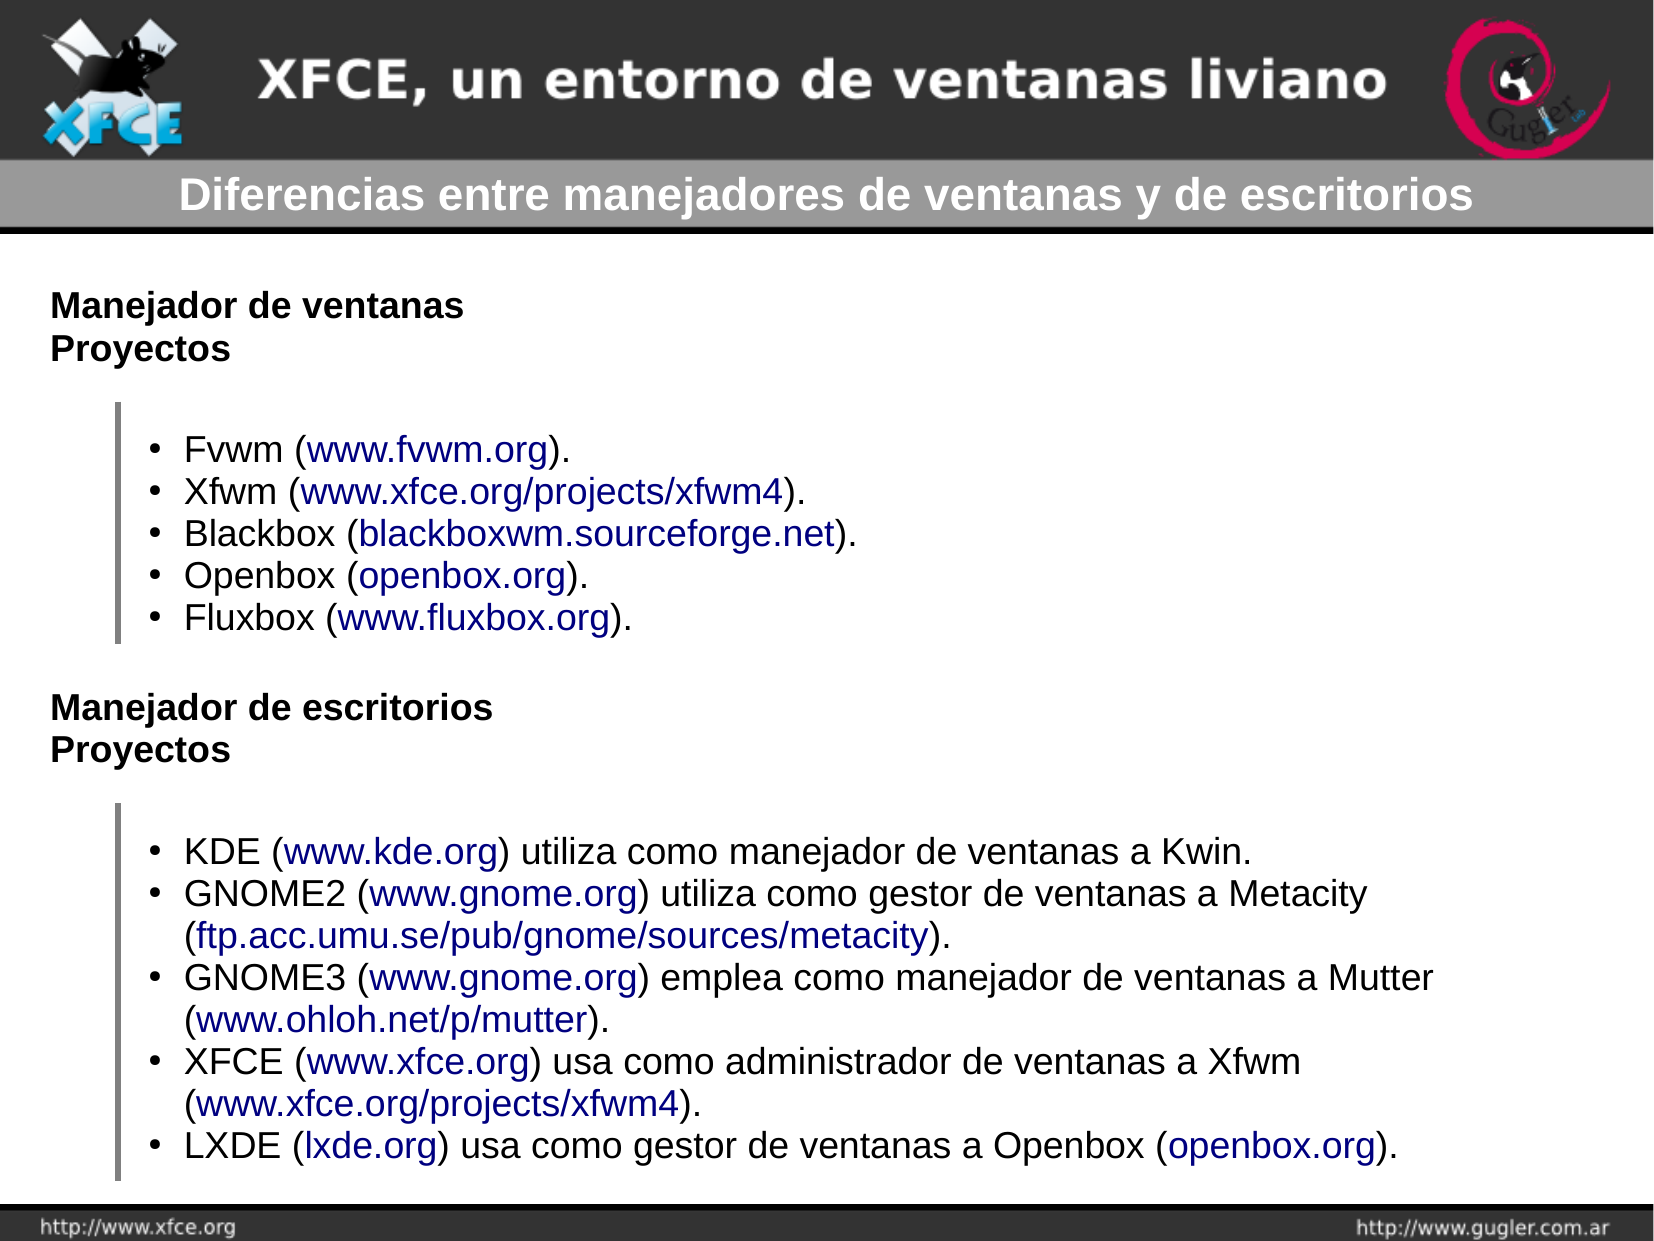

Diferencias entre manejadores de ventanas y de escritorios
Manejador de ventanas
Proyectos
Fvwm (www.fvwm.org).
Xfwm (www.xfce.org/projects/xfwm4).
Blackbox (blackboxwm.sourceforge.net).
Openbox (openbox.org).
Fluxbox (www.fluxbox.org).
Manejador de escritorios
Proyectos
KDE (www.kde.org) utiliza como manejador de ventanas a Kwin.
GNOME2 (www.gnome.org) utiliza como gestor de ventanas a Metacity
(ftp.acc.umu.se/pub/gnome/sources/metacity).
GNOME3 (www.gnome.org) emplea como manejador de ventanas a Mutter
(www.ohloh.net/p/mutter).
XFCE (www.xfce.org) usa como administrador de ventanas a Xfwm
(www.xfce.org/projects/xfwm4).
LXDE (lxde.org) usa como gestor de ventanas a Openbox (openbox.org).